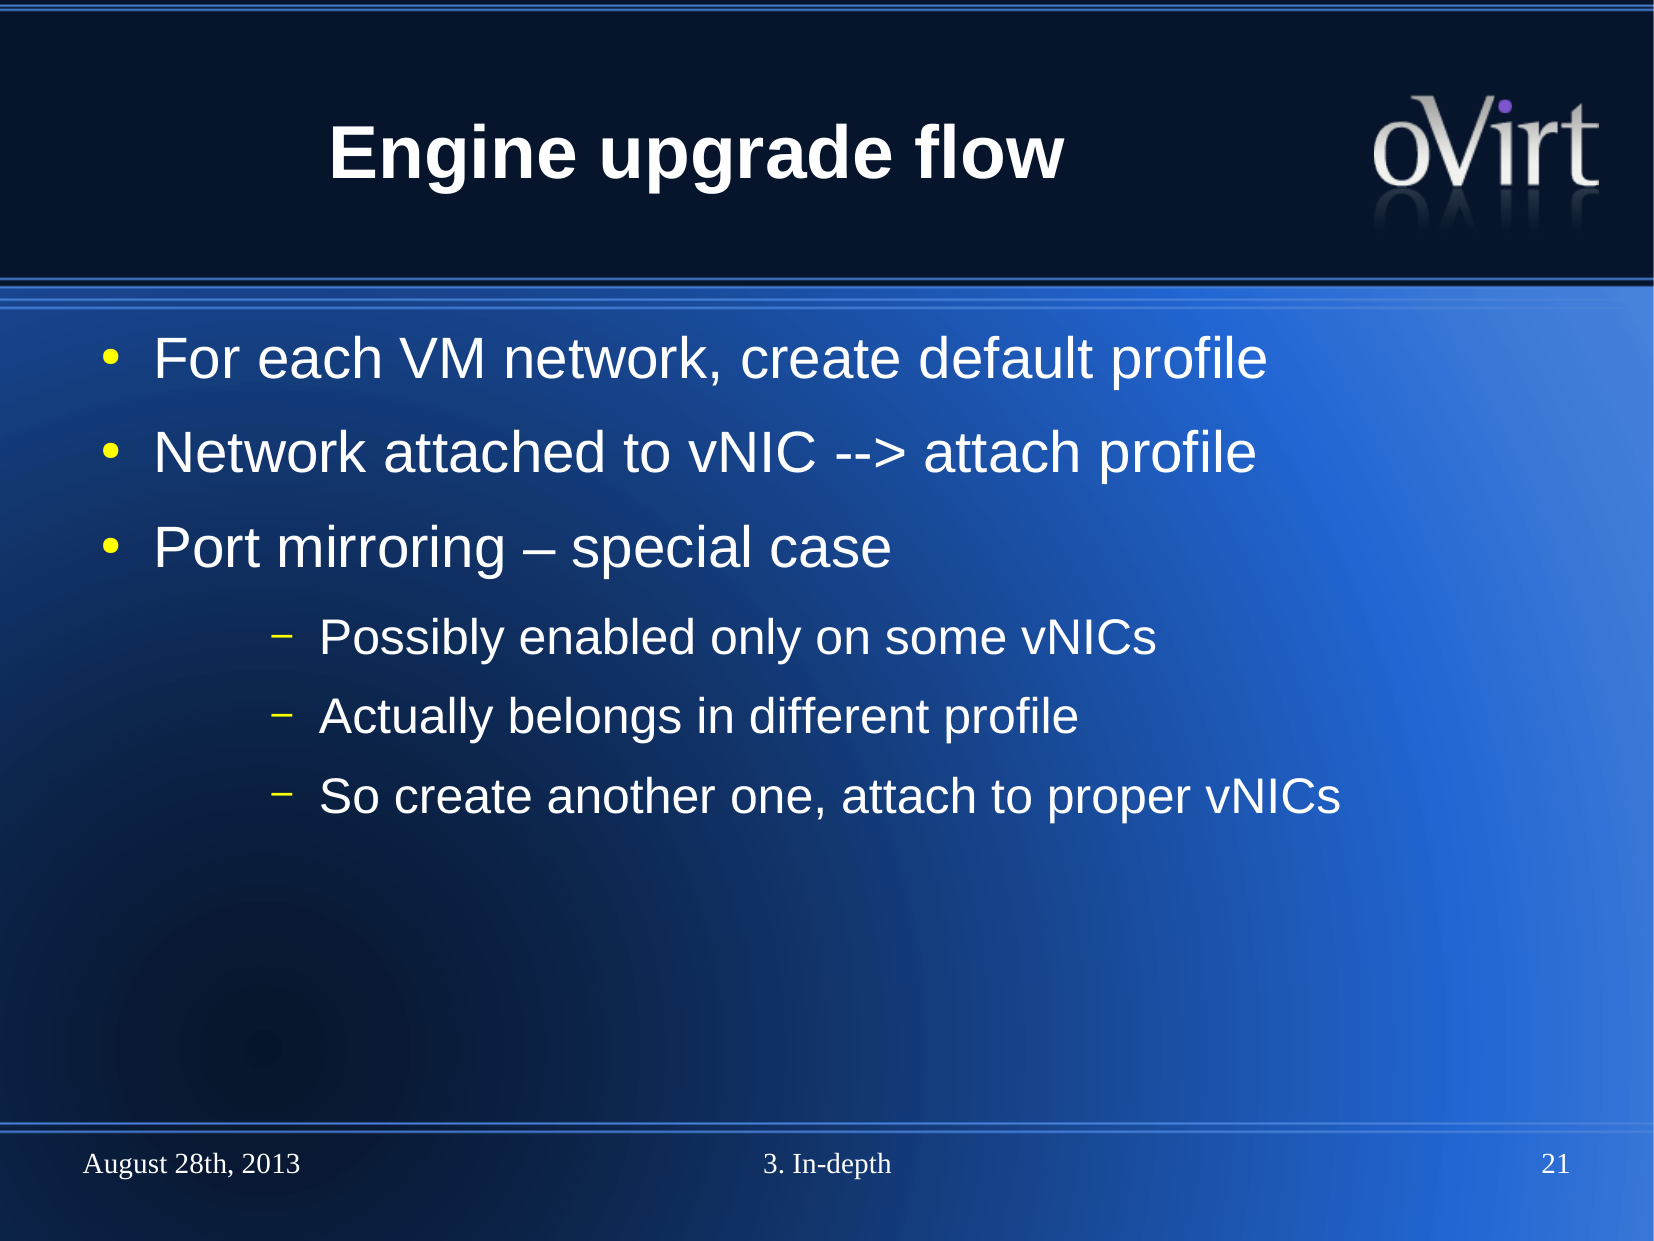

# Engine upgrade flow
For each VM network, create default profile
Network attached to vNIC --> attach profile
Port mirroring – special case
Possibly enabled only on some vNICs
Actually belongs in different profile
So create another one, attach to proper vNICs
August 28th, 2013
3. In-depth
21